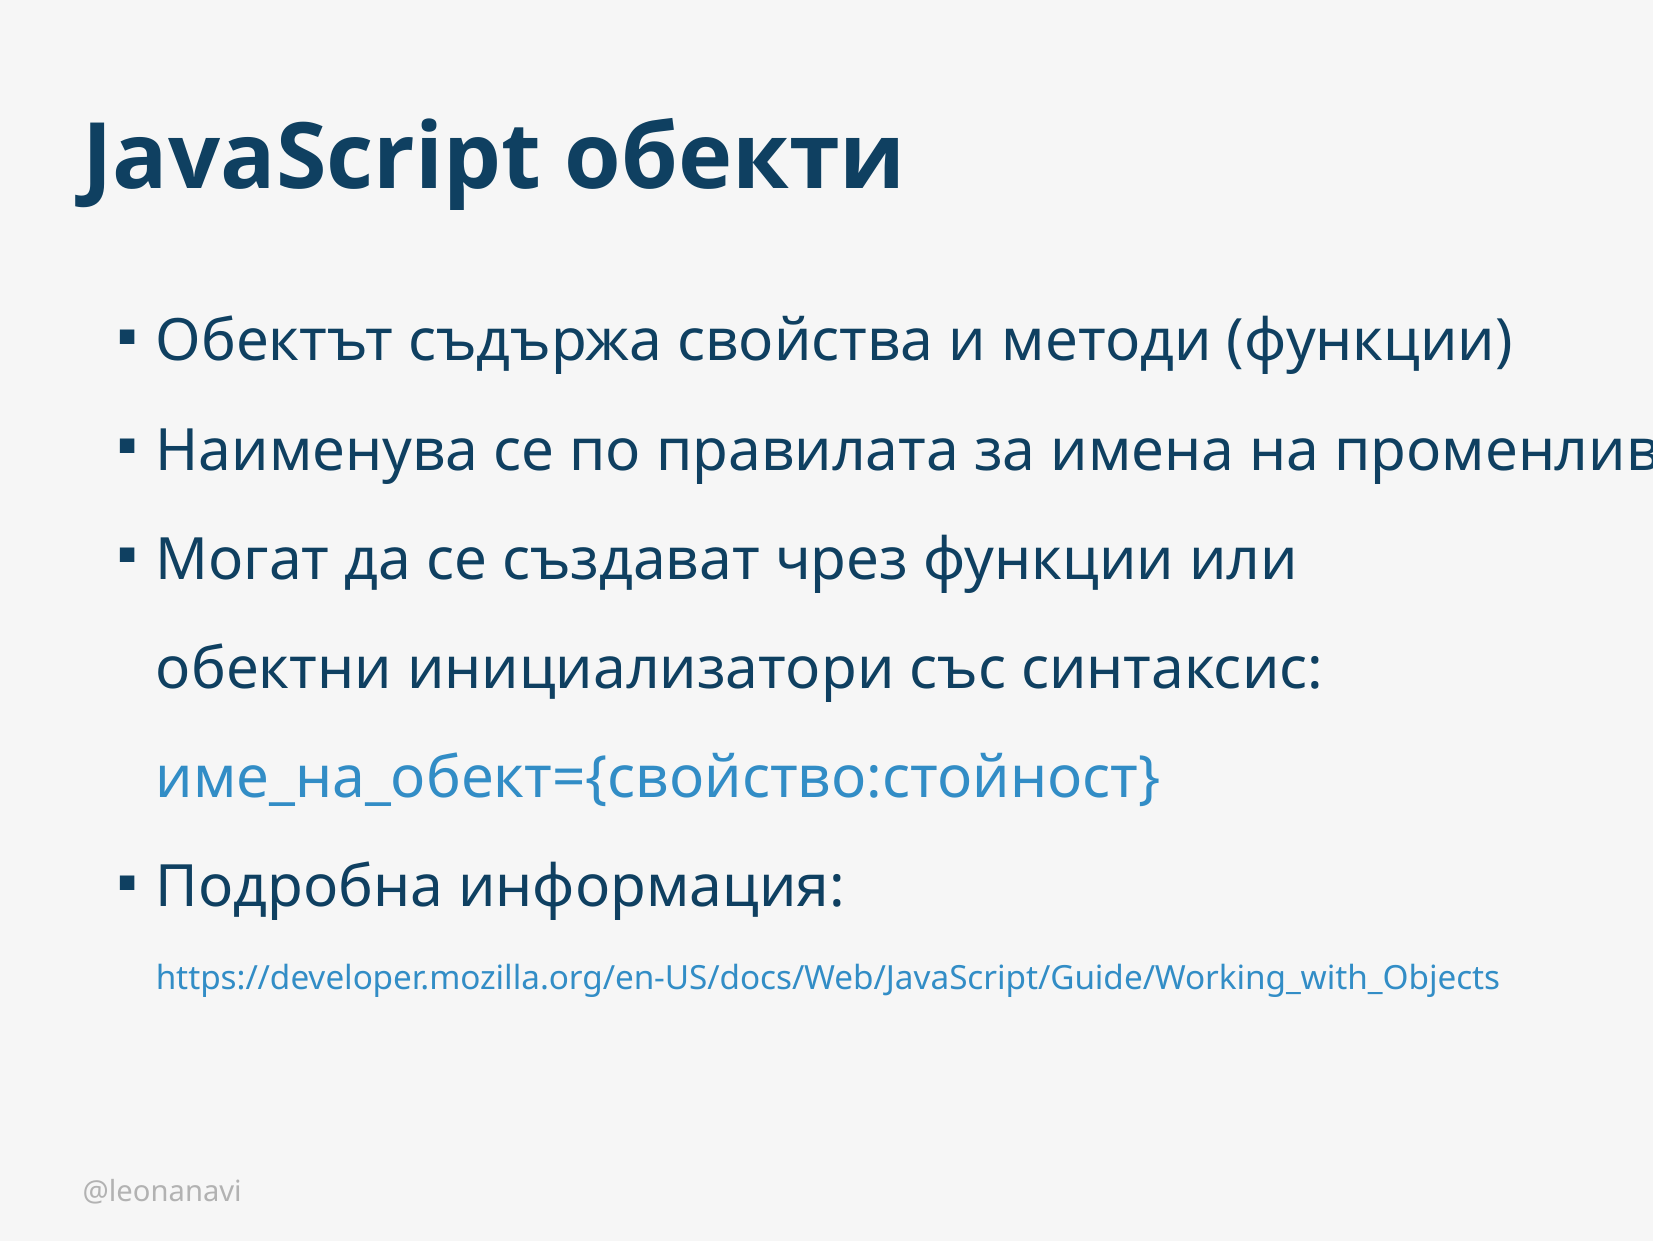

# JavaScript обекти
Обектът съдържа свойства и методи (функции)
Наименува се по правилата за имена на променливи
Могат да се създават чрез функции или
обектни инициализатори със синтаксис:
име_на_обект={свойство:стойност}
Подробна информация:
https://developer.mozilla.org/en-US/docs/Web/JavaScript/Guide/Working_with_Objects